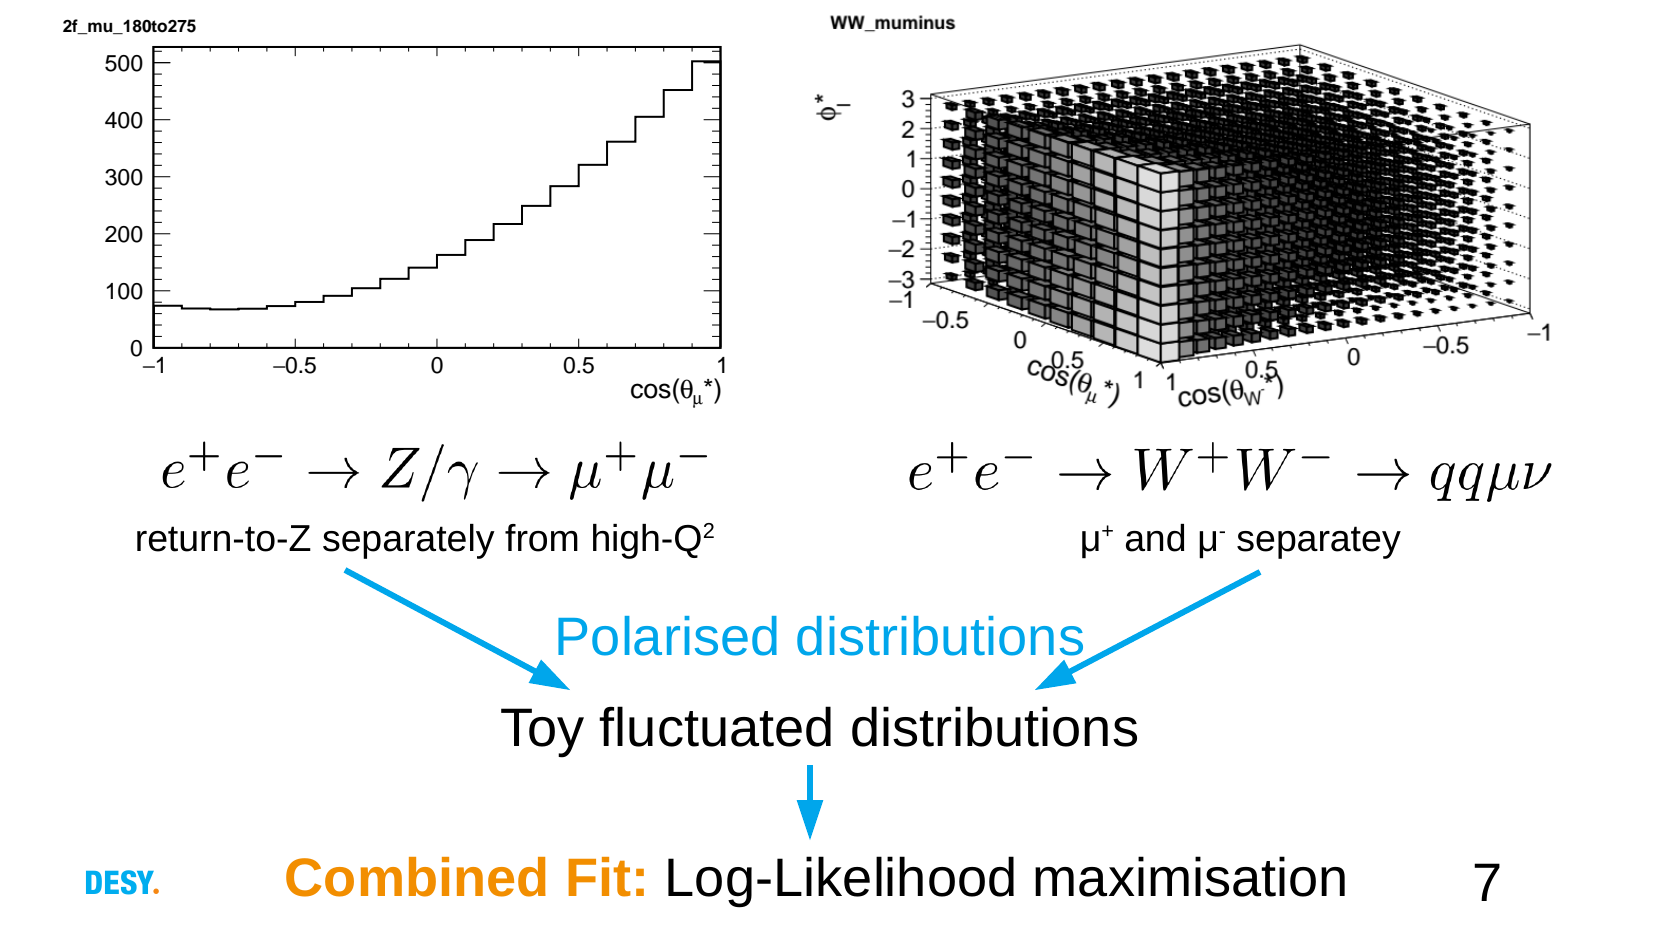

return-to-Z separately from high-Q2
μ+ and μ- separatey
Polarised distributions
Toy fluctuated distributions
Combined Fit: Log-Likelihood maximisation